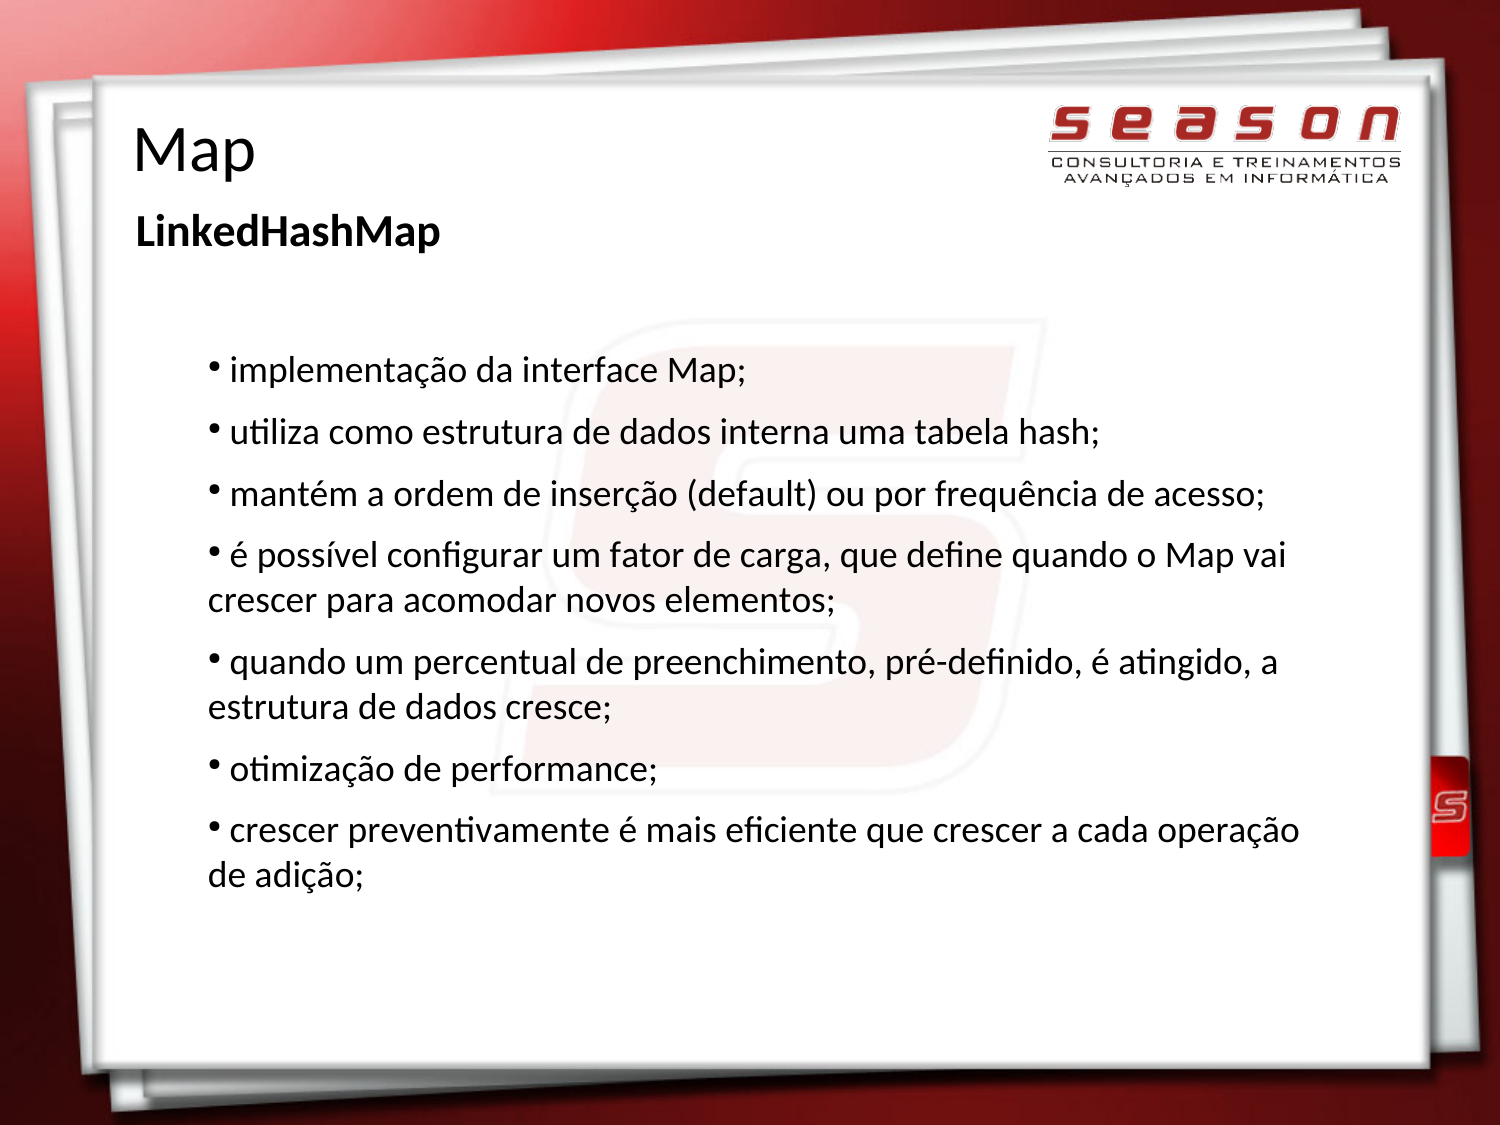

# Map
LinkedHashMap
 implementação da interface Map;
 utiliza como estrutura de dados interna uma tabela hash;
 mantém a ordem de inserção (default) ou por frequência de acesso;
 é possível configurar um fator de carga, que define quando o Map vai crescer para acomodar novos elementos;
 quando um percentual de preenchimento, pré-definido, é atingido, a estrutura de dados cresce;
 otimização de performance;
 crescer preventivamente é mais eficiente que crescer a cada operação de adição;